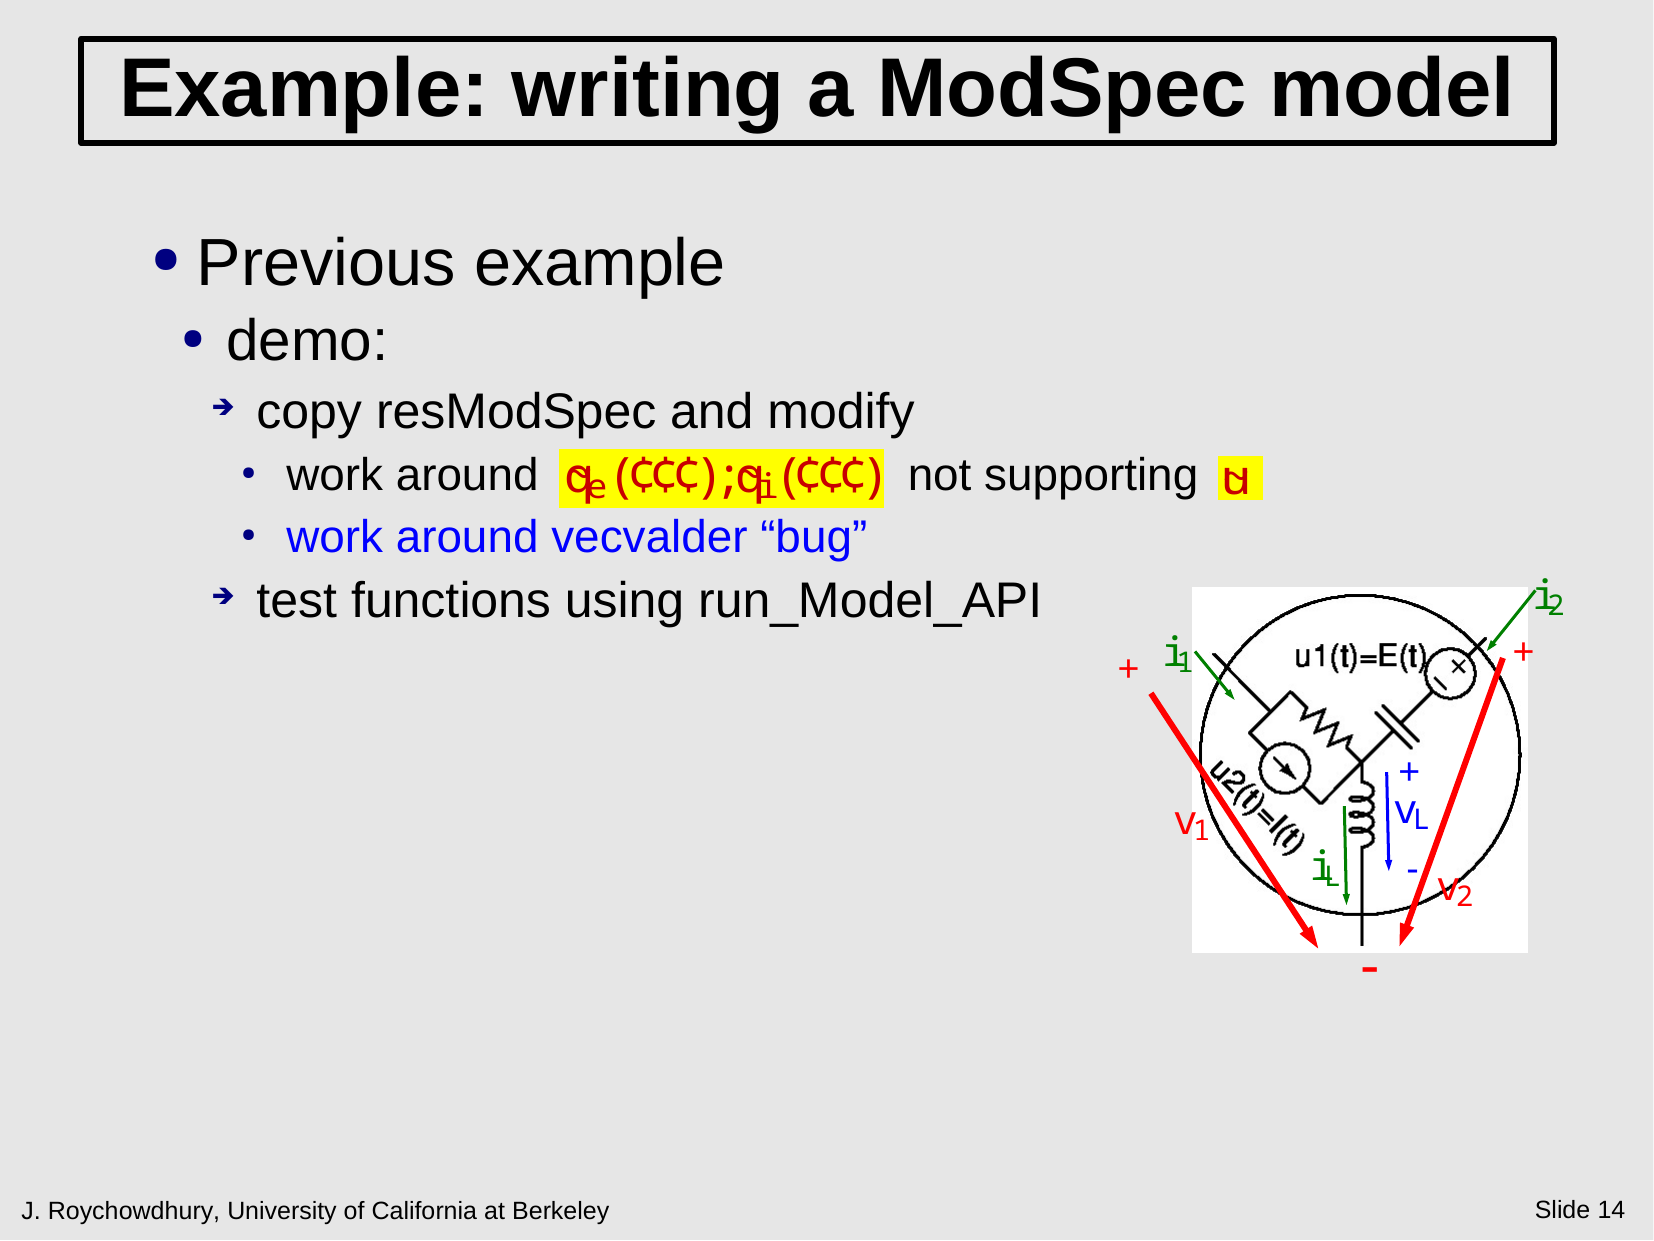

# Example: writing a ModSpec model
Previous example
demo:
copy resModSpec and modify
work around not supporting
work around vecvalder “bug”
test functions using run_Model_API
+
+
-
+
-